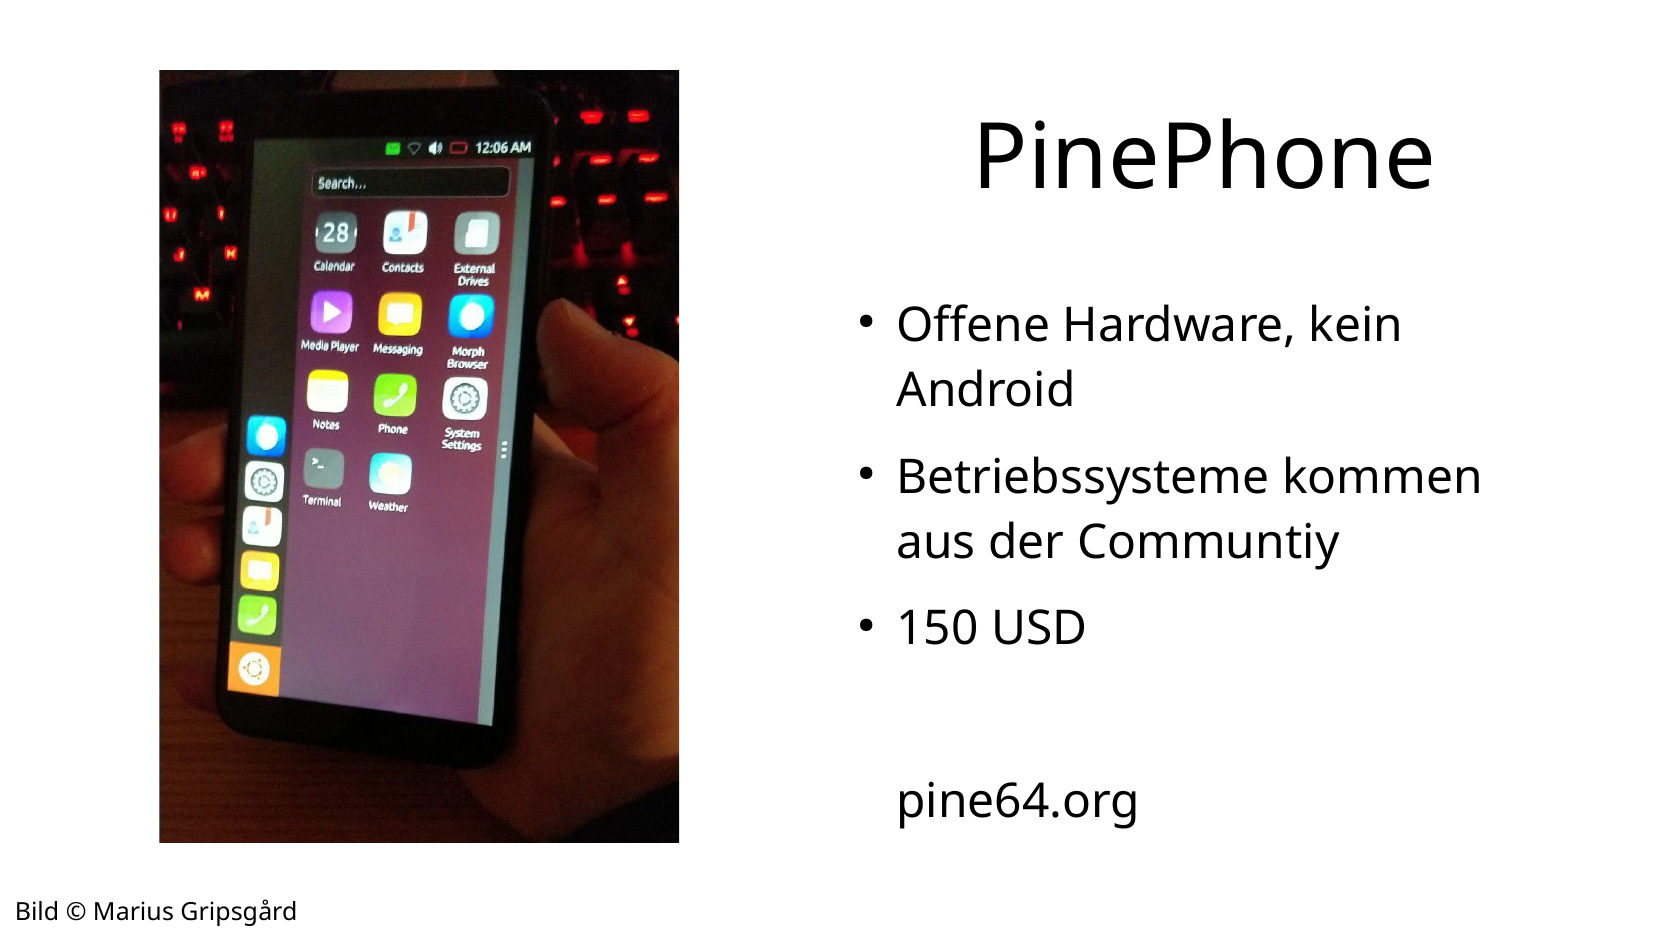

# PinePhone
Offene Hardware, kein Android
Betriebssysteme kommen aus der Communtiy
150 USD
pine64.org
Bild © Marius Gripsgård